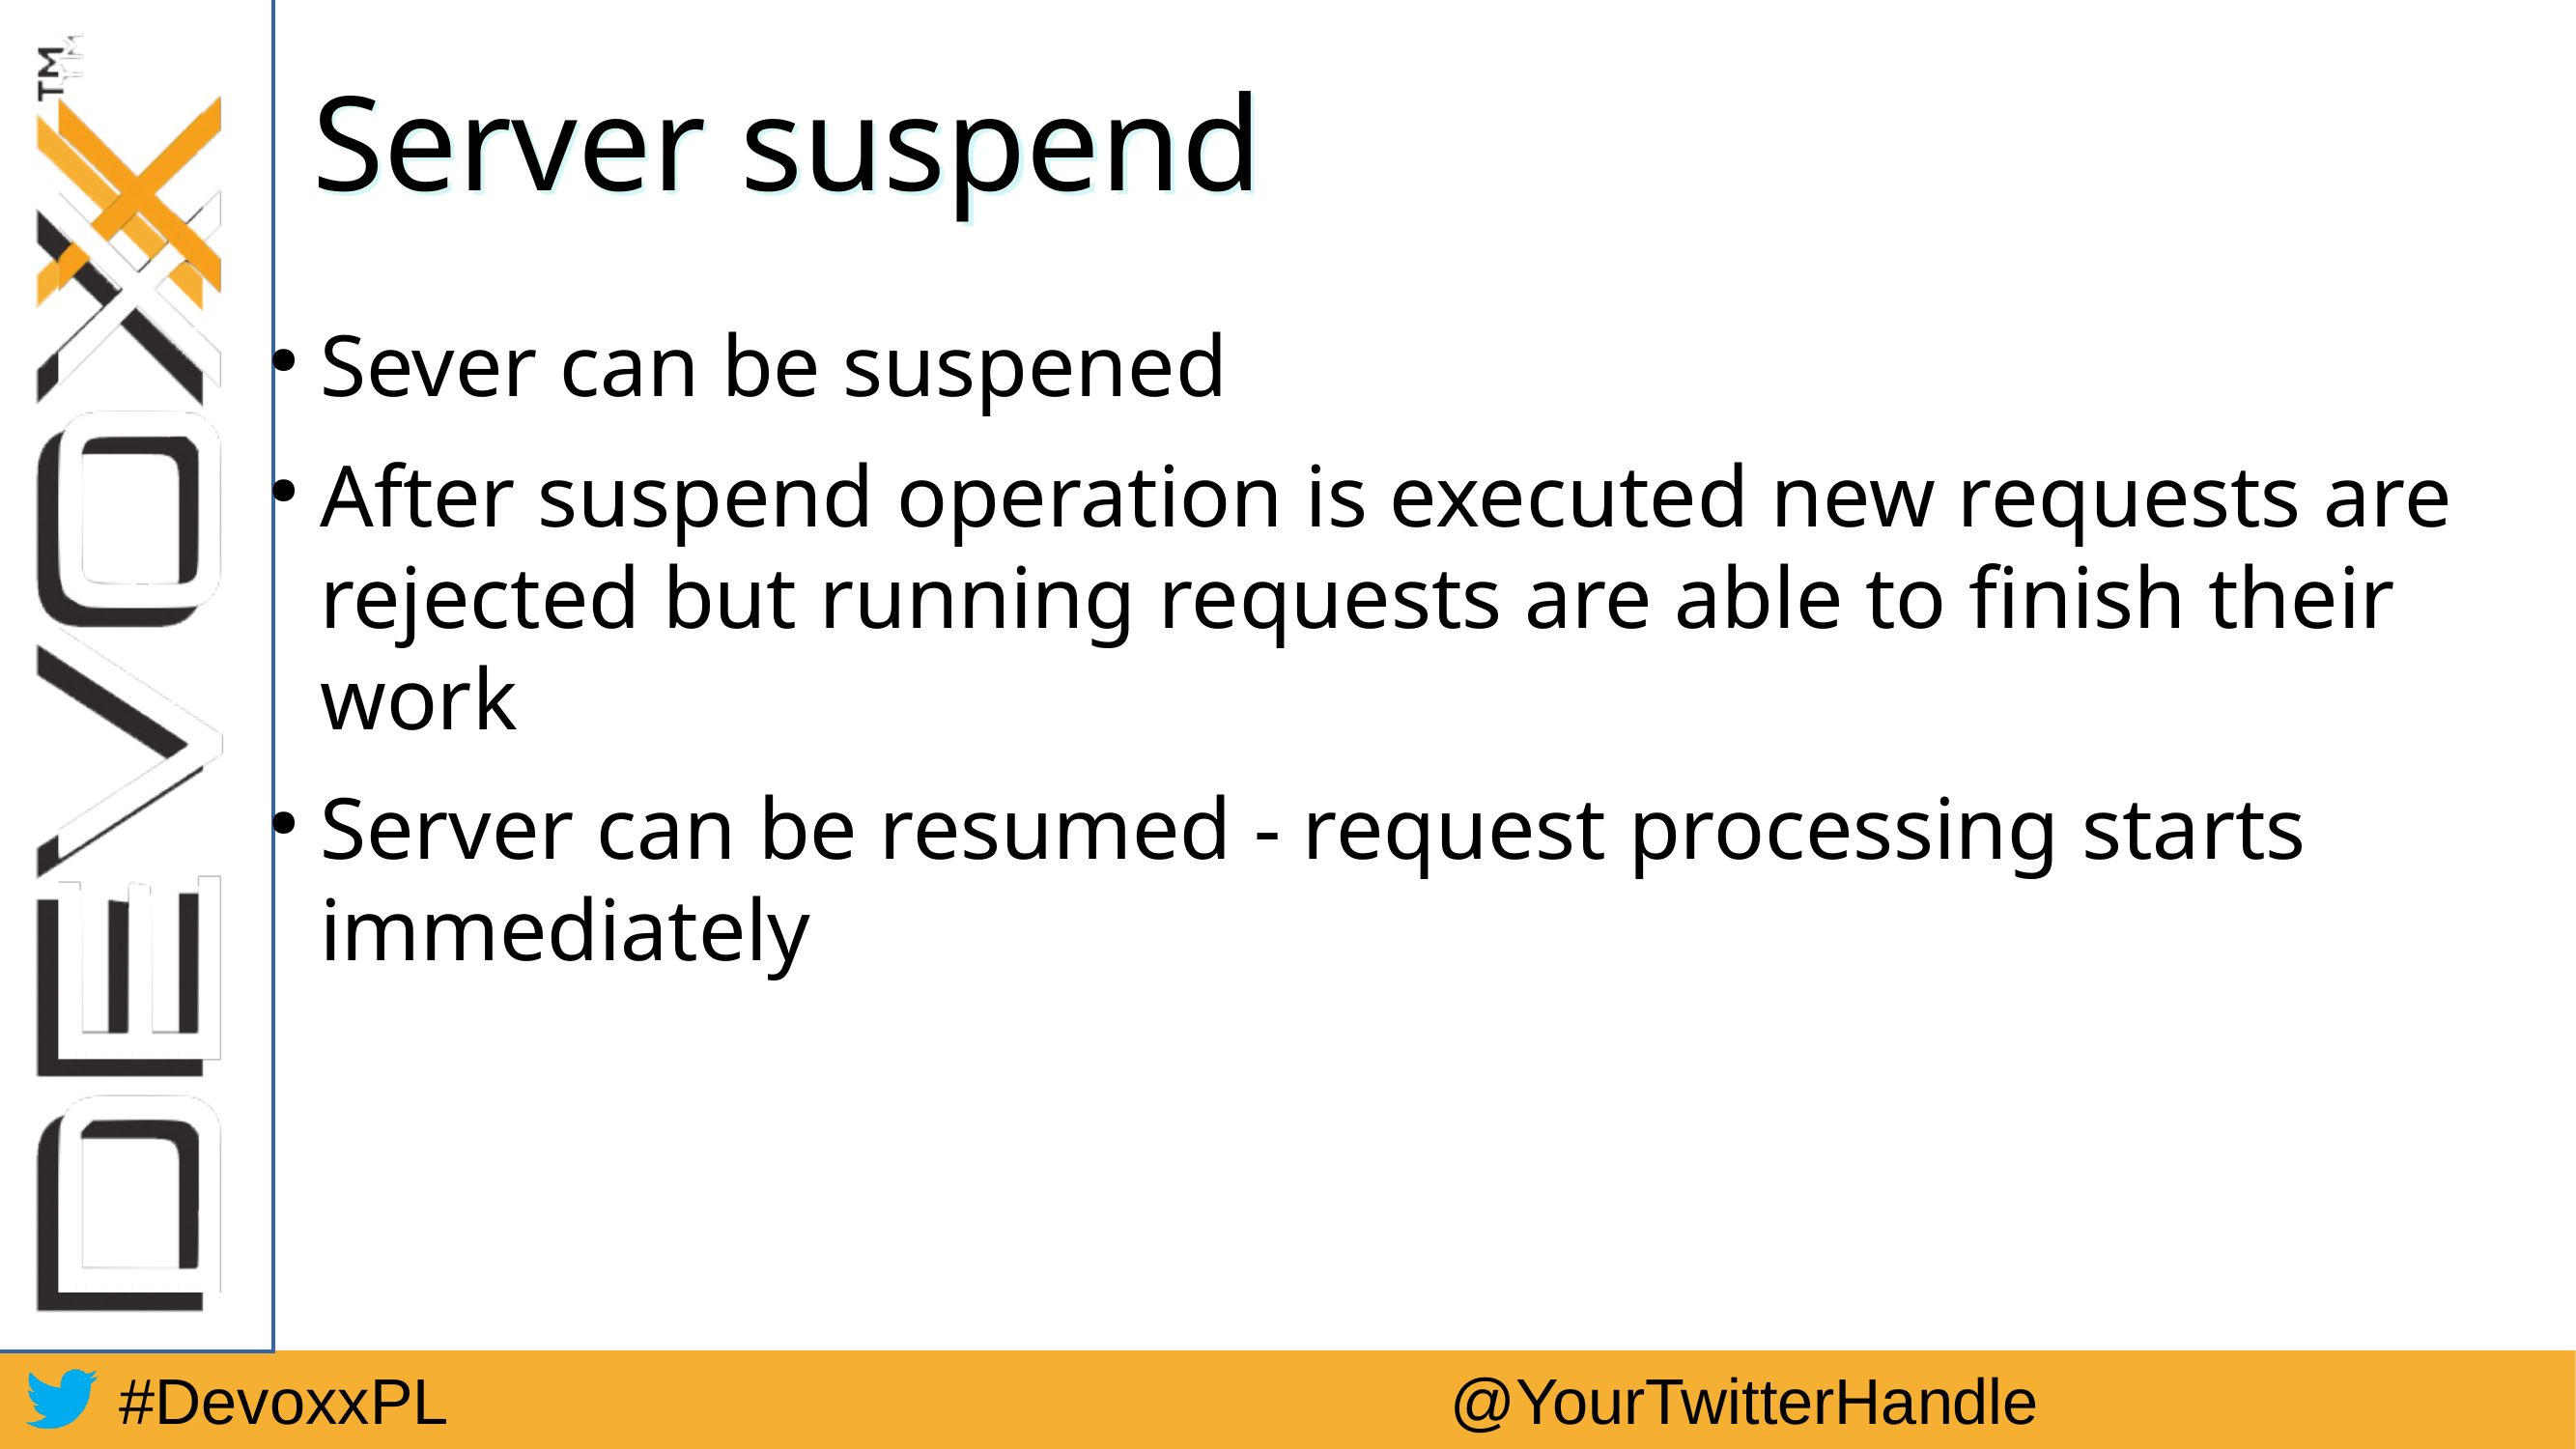

Server suspend
# Sever can be suspened
After suspend operation is executed new requests are rejected but running requests are able to finish their work
Server can be resumed - request processing starts immediately